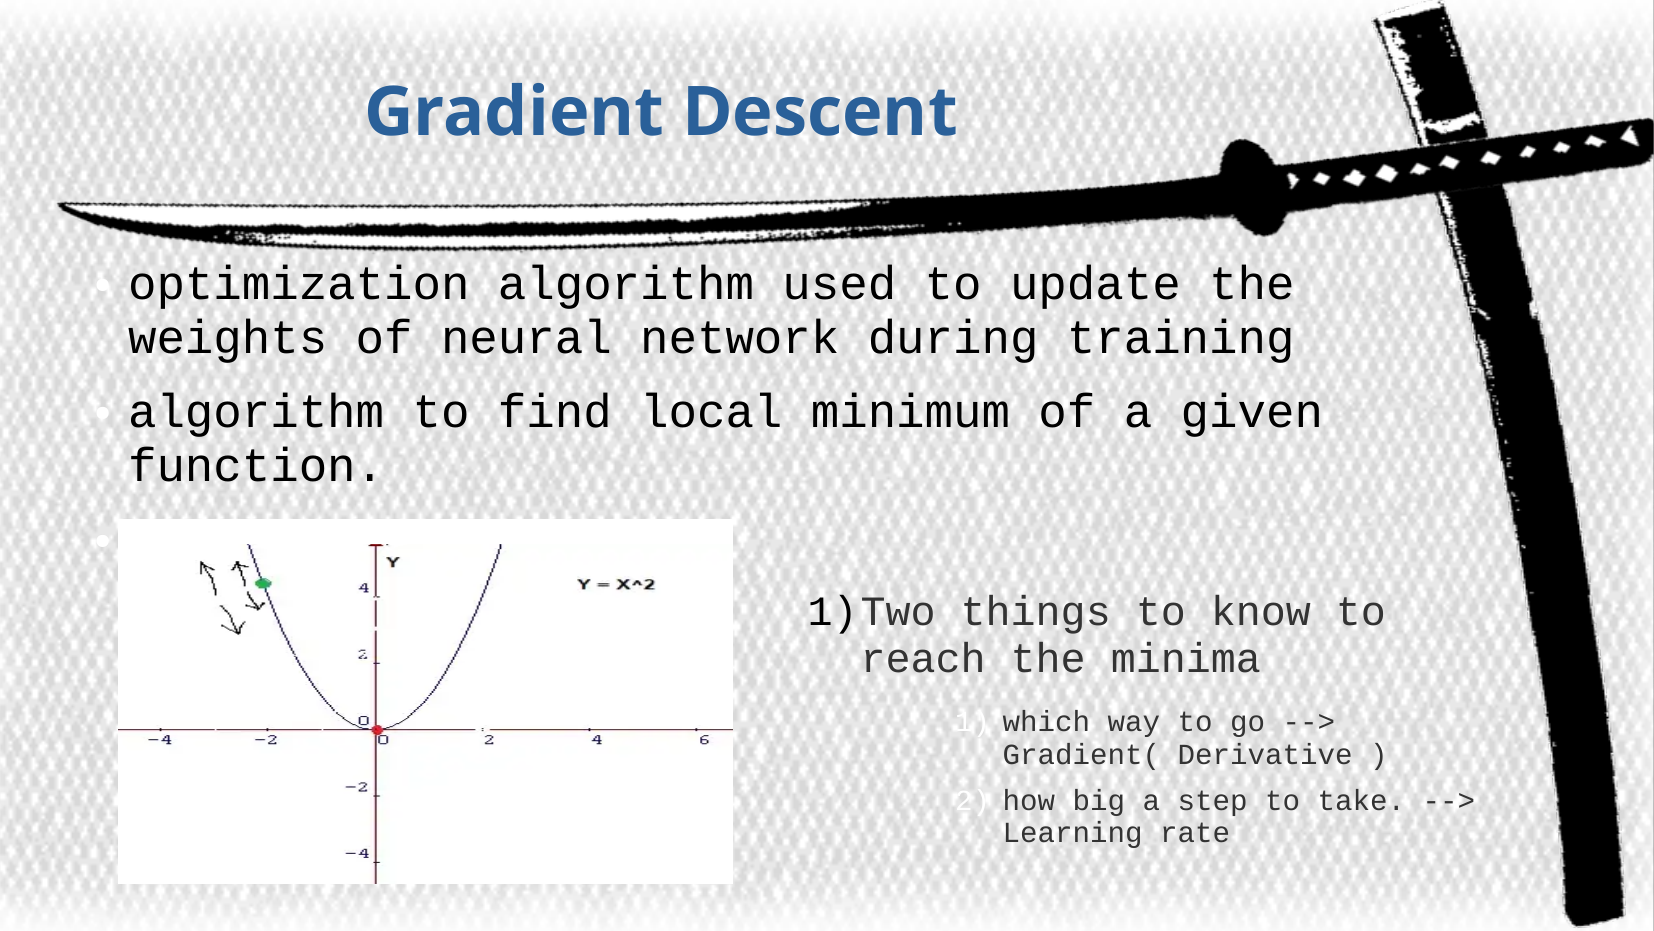

# Gradient Descent
optimization algorithm used to update the weights of neural network during training
algorithm to find local minimum of a given function.
Two things to know to reach the minima
which way to go --> Gradient( Derivative )
how big a step to take. --> Learning rate